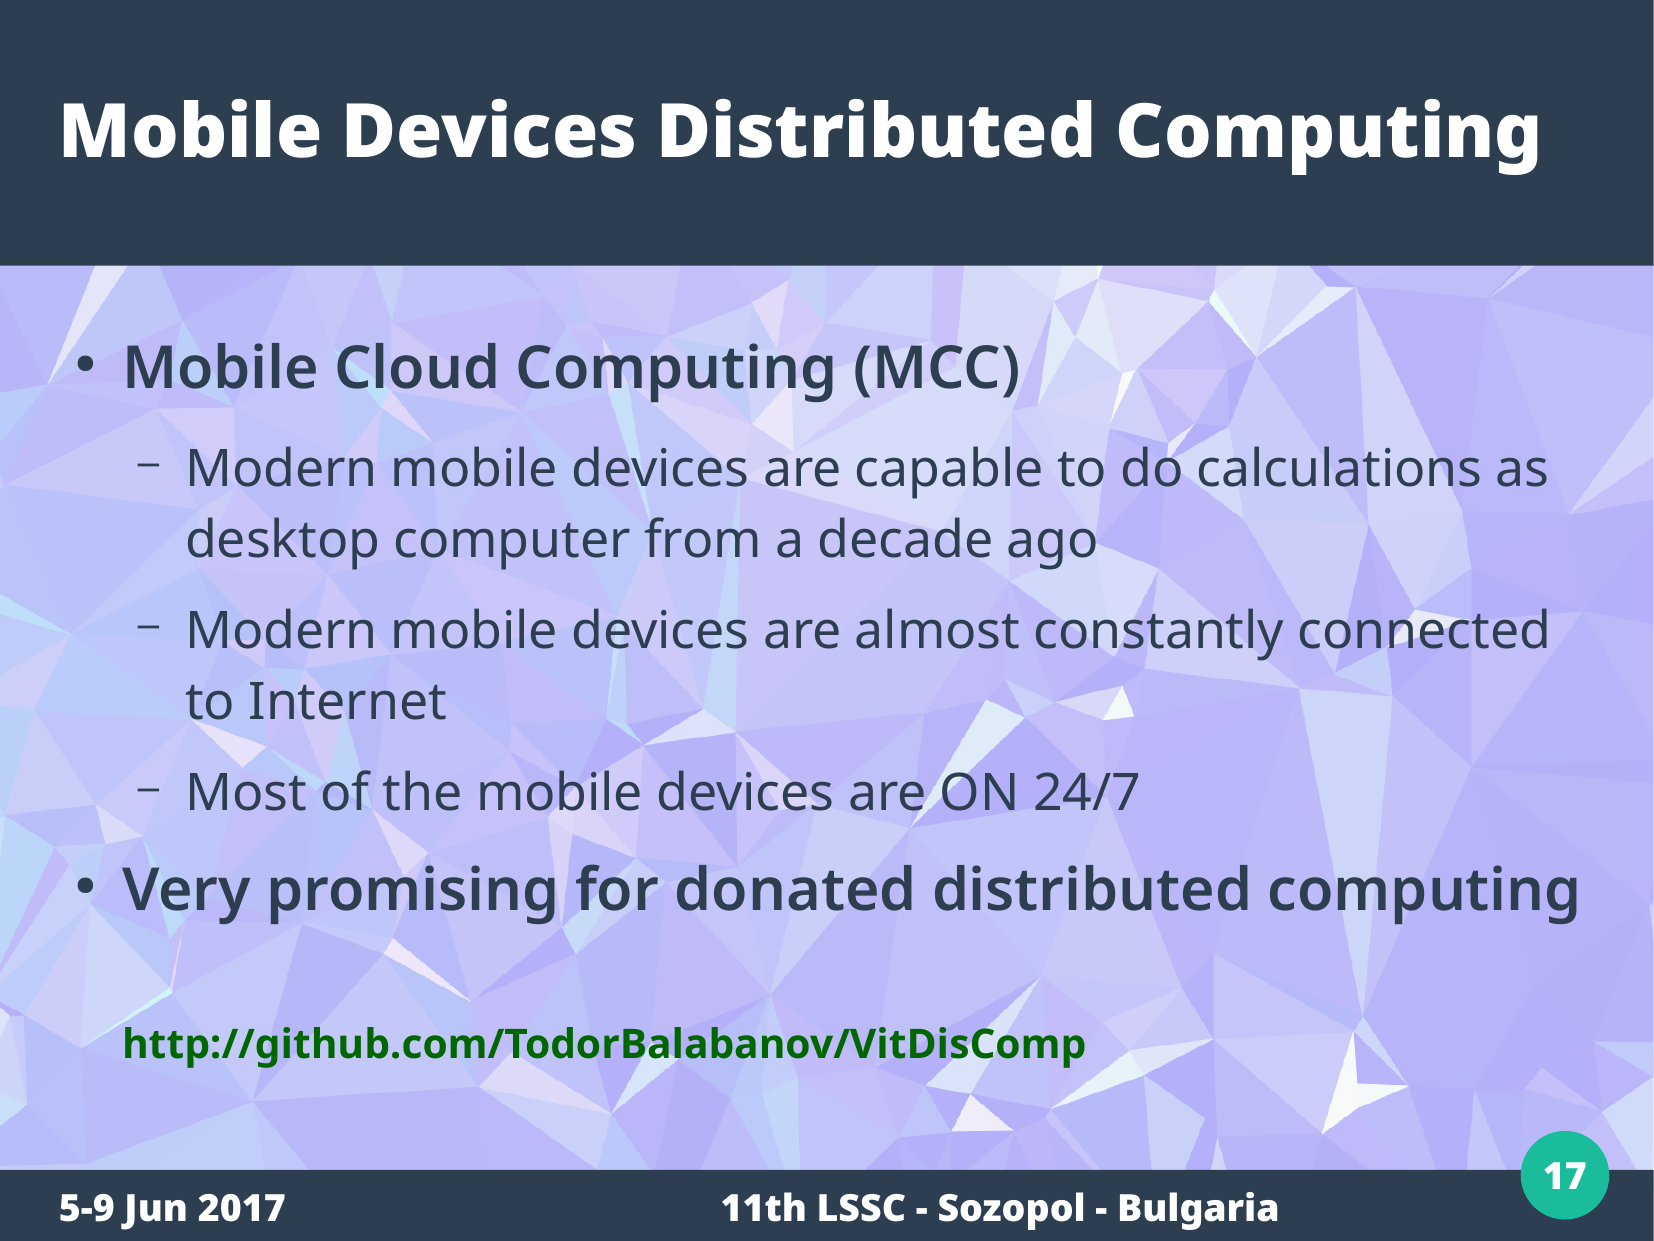

# Mobile Devices Distributed Computing
Mobile Cloud Computing (MCC)
Modern mobile devices are capable to do calculations as desktop computer from a decade ago
Modern mobile devices are almost constantly connected to Internet
Most of the mobile devices are ON 24/7
Very promising for donated distributed computing
http://github.com/TodorBalabanov/VitDisComp
17
5-9 Jun 2017
11th LSSC - Sozopol - Bulgaria